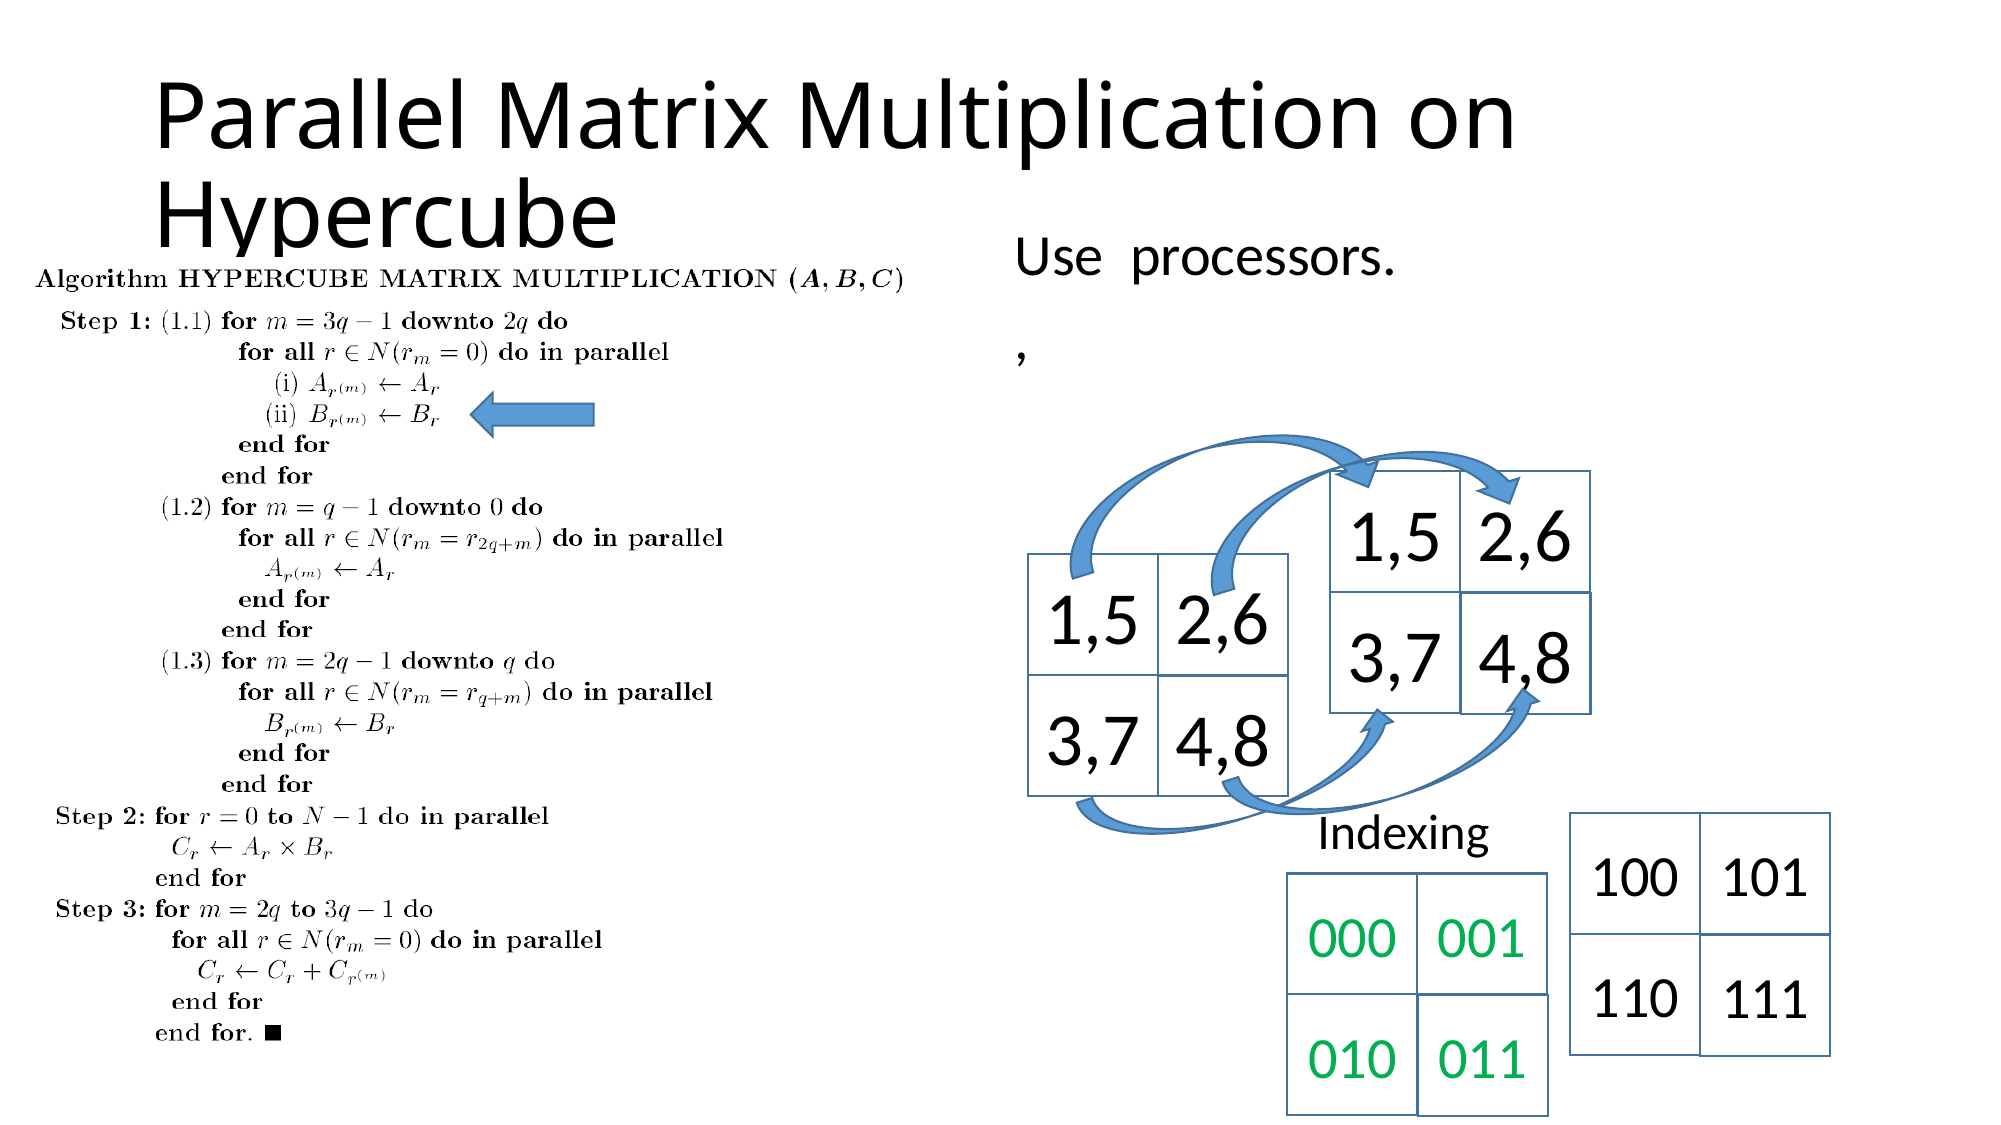

# Parallel Matrix Multiplication on Hypercube
Use processors.
,
1,5
2,6
1,5
2,6
2,6
3,7
4,8
3,7
4,8
Indexing
100
101
000
001
110
111
010
011